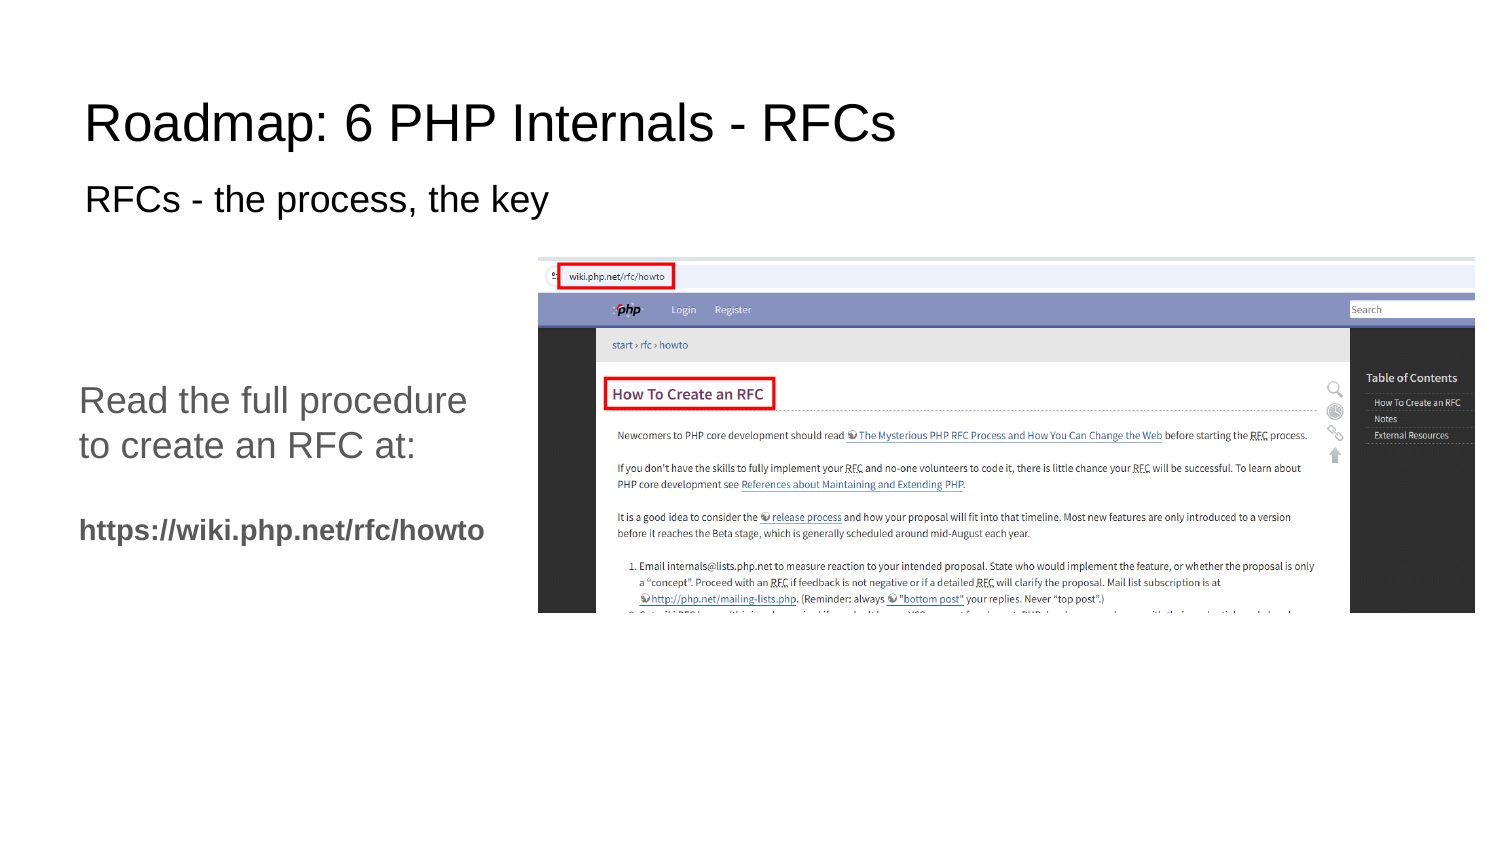

# Roadmap: 6 PHP Internals - RFCs
RFCs - the process, the key
Read the full procedure to create an RFC at:
https://wiki.php.net/rfc/howto